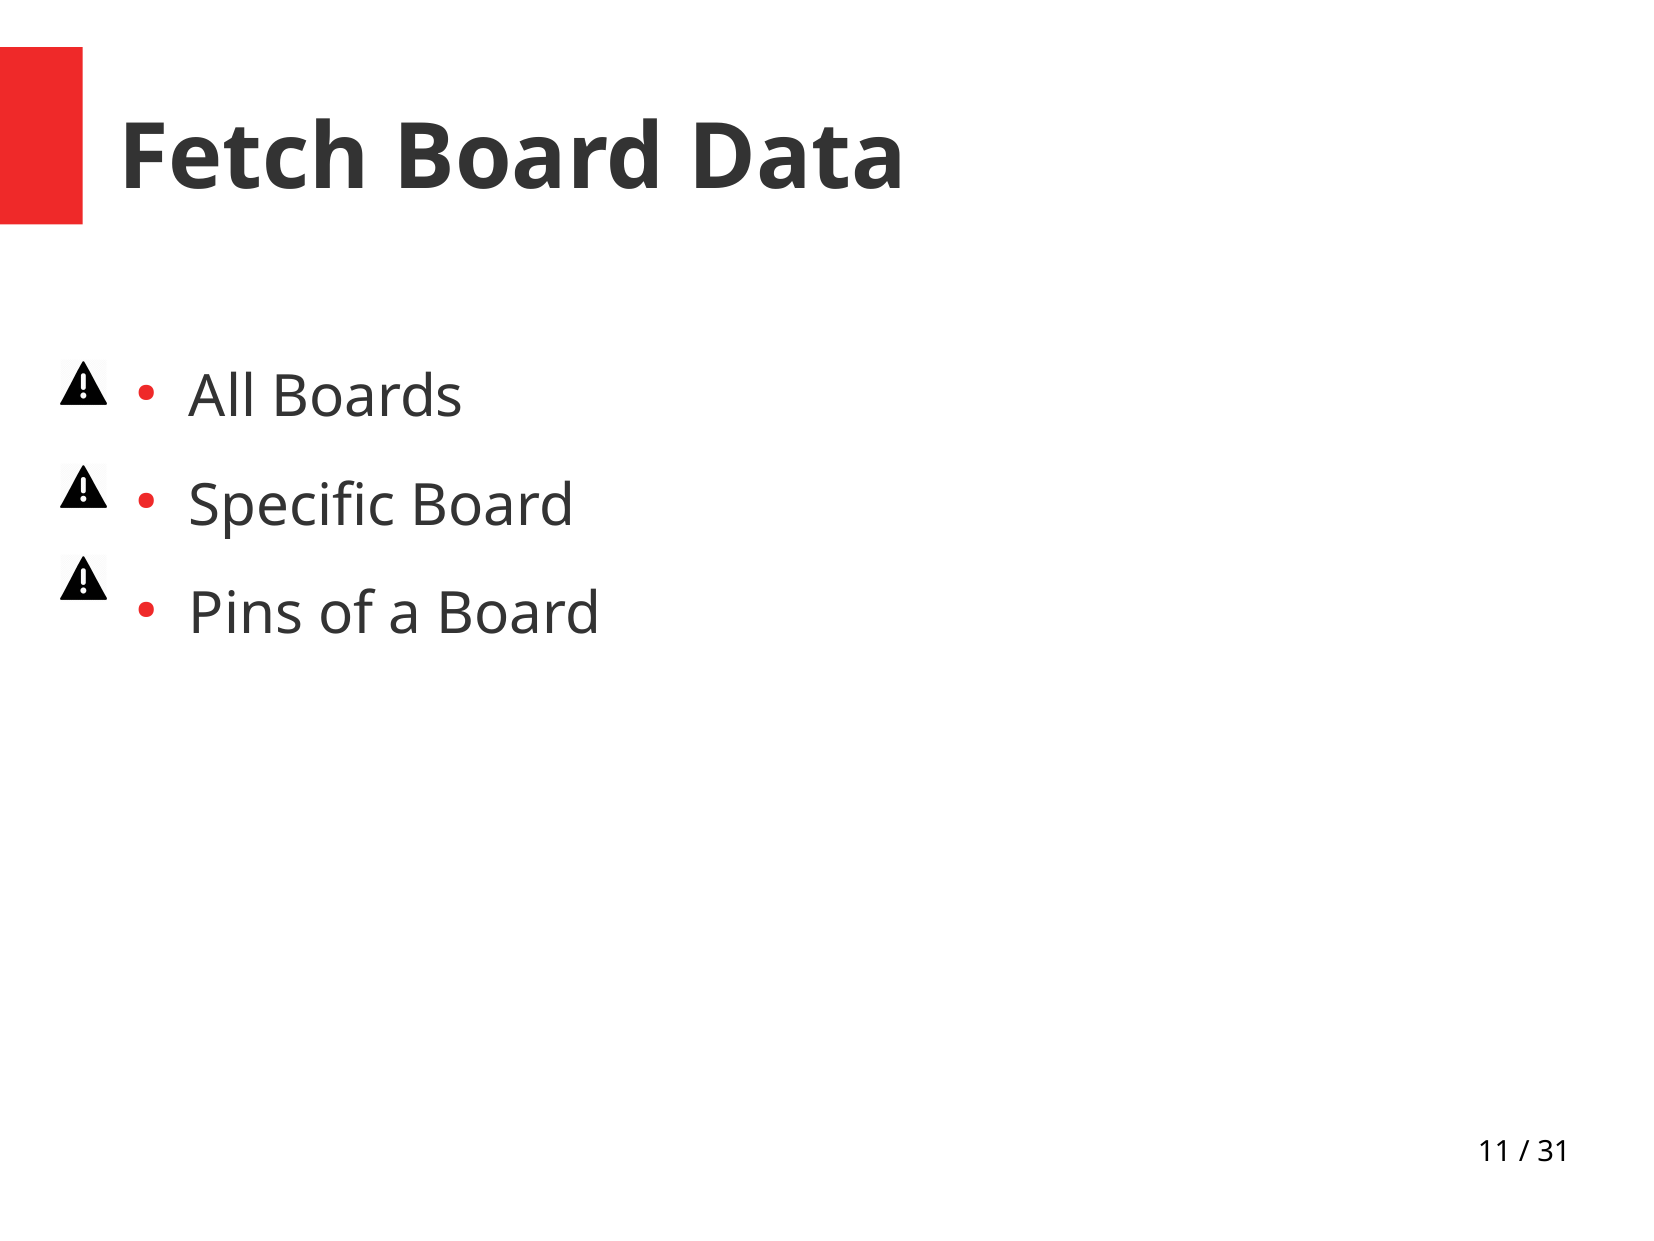

# Fetch Board Data
All Boards
Specific Board
Pins of a Board
11